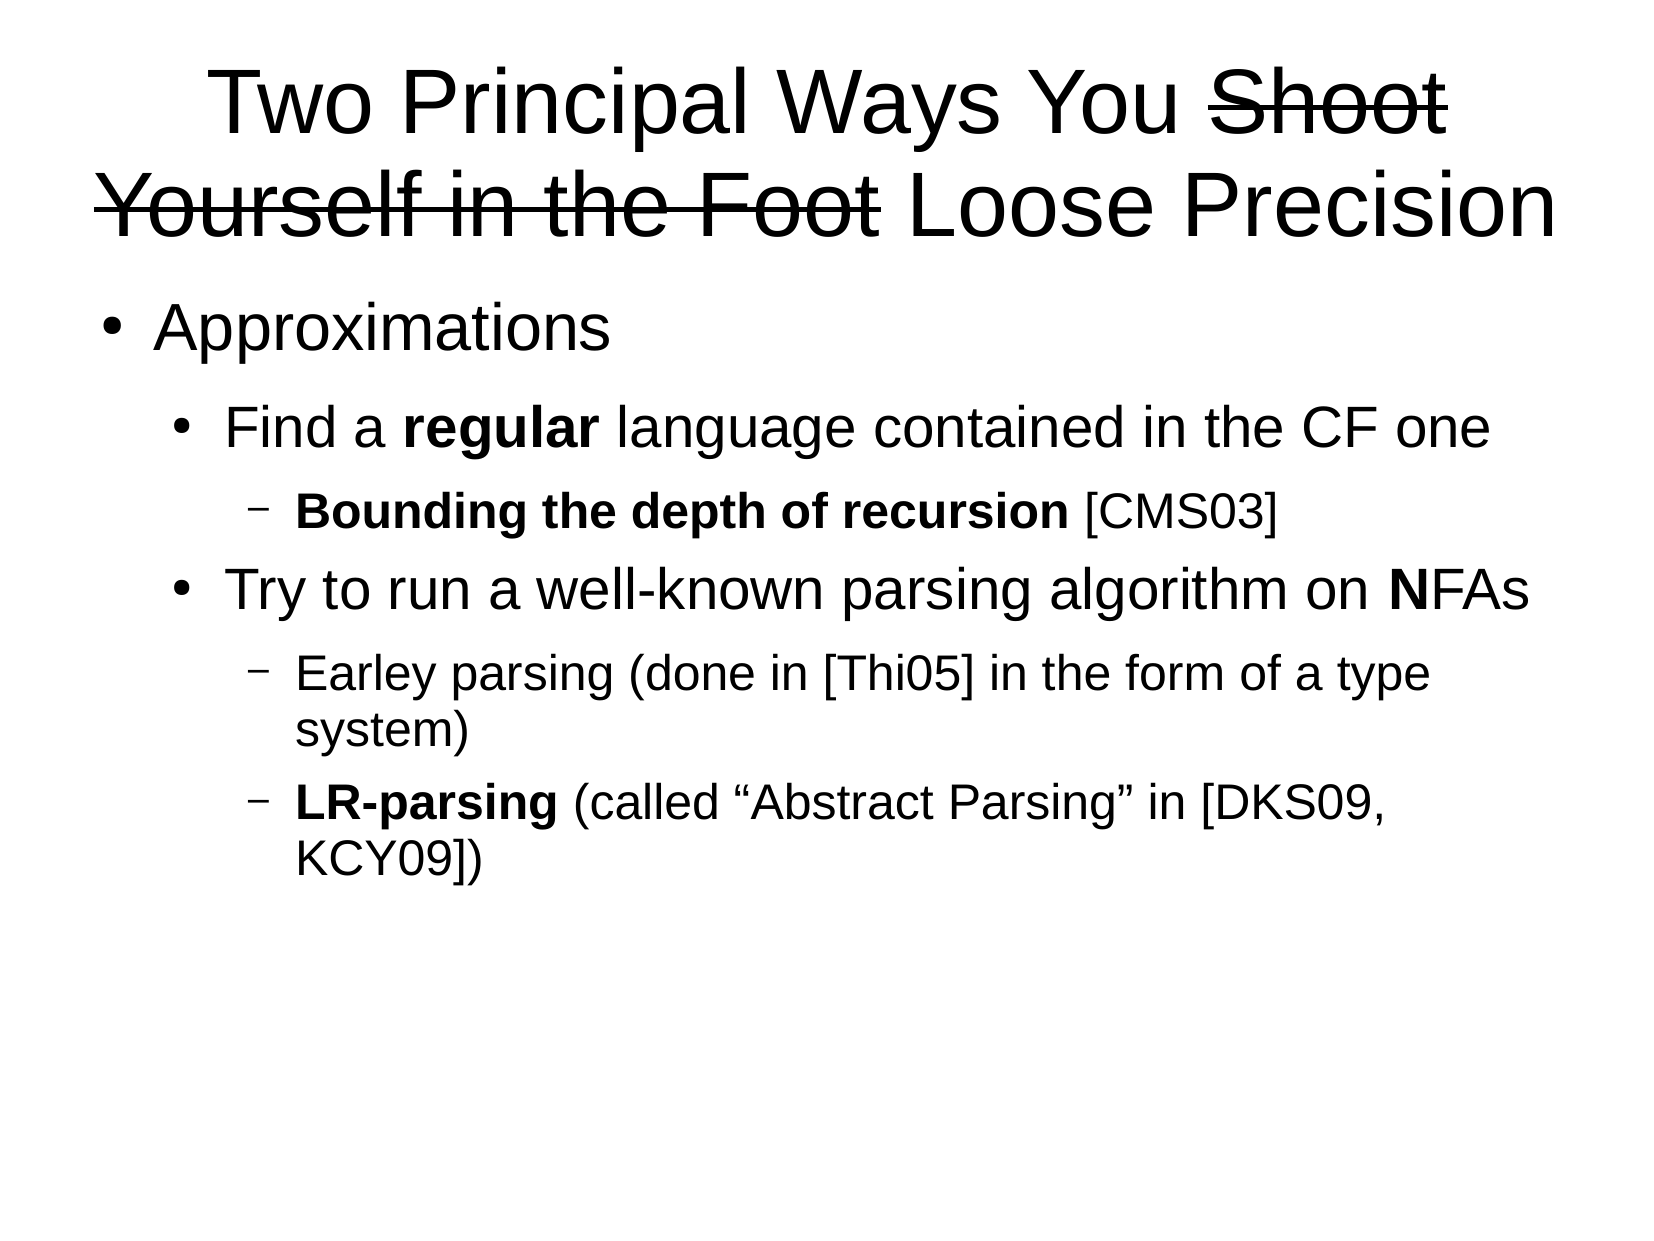

# Two Principal Ways You Shoot Yourself in the Foot Loose Precision
Approximations
Find a regular language contained in the CF one
Bounding the depth of recursion [CMS03]
Try to run a well-known parsing algorithm on NFAs
Earley parsing (done in [Thi05] in the form of a type system)
LR-parsing (called “Abstract Parsing” in [DKS09, KCY09])